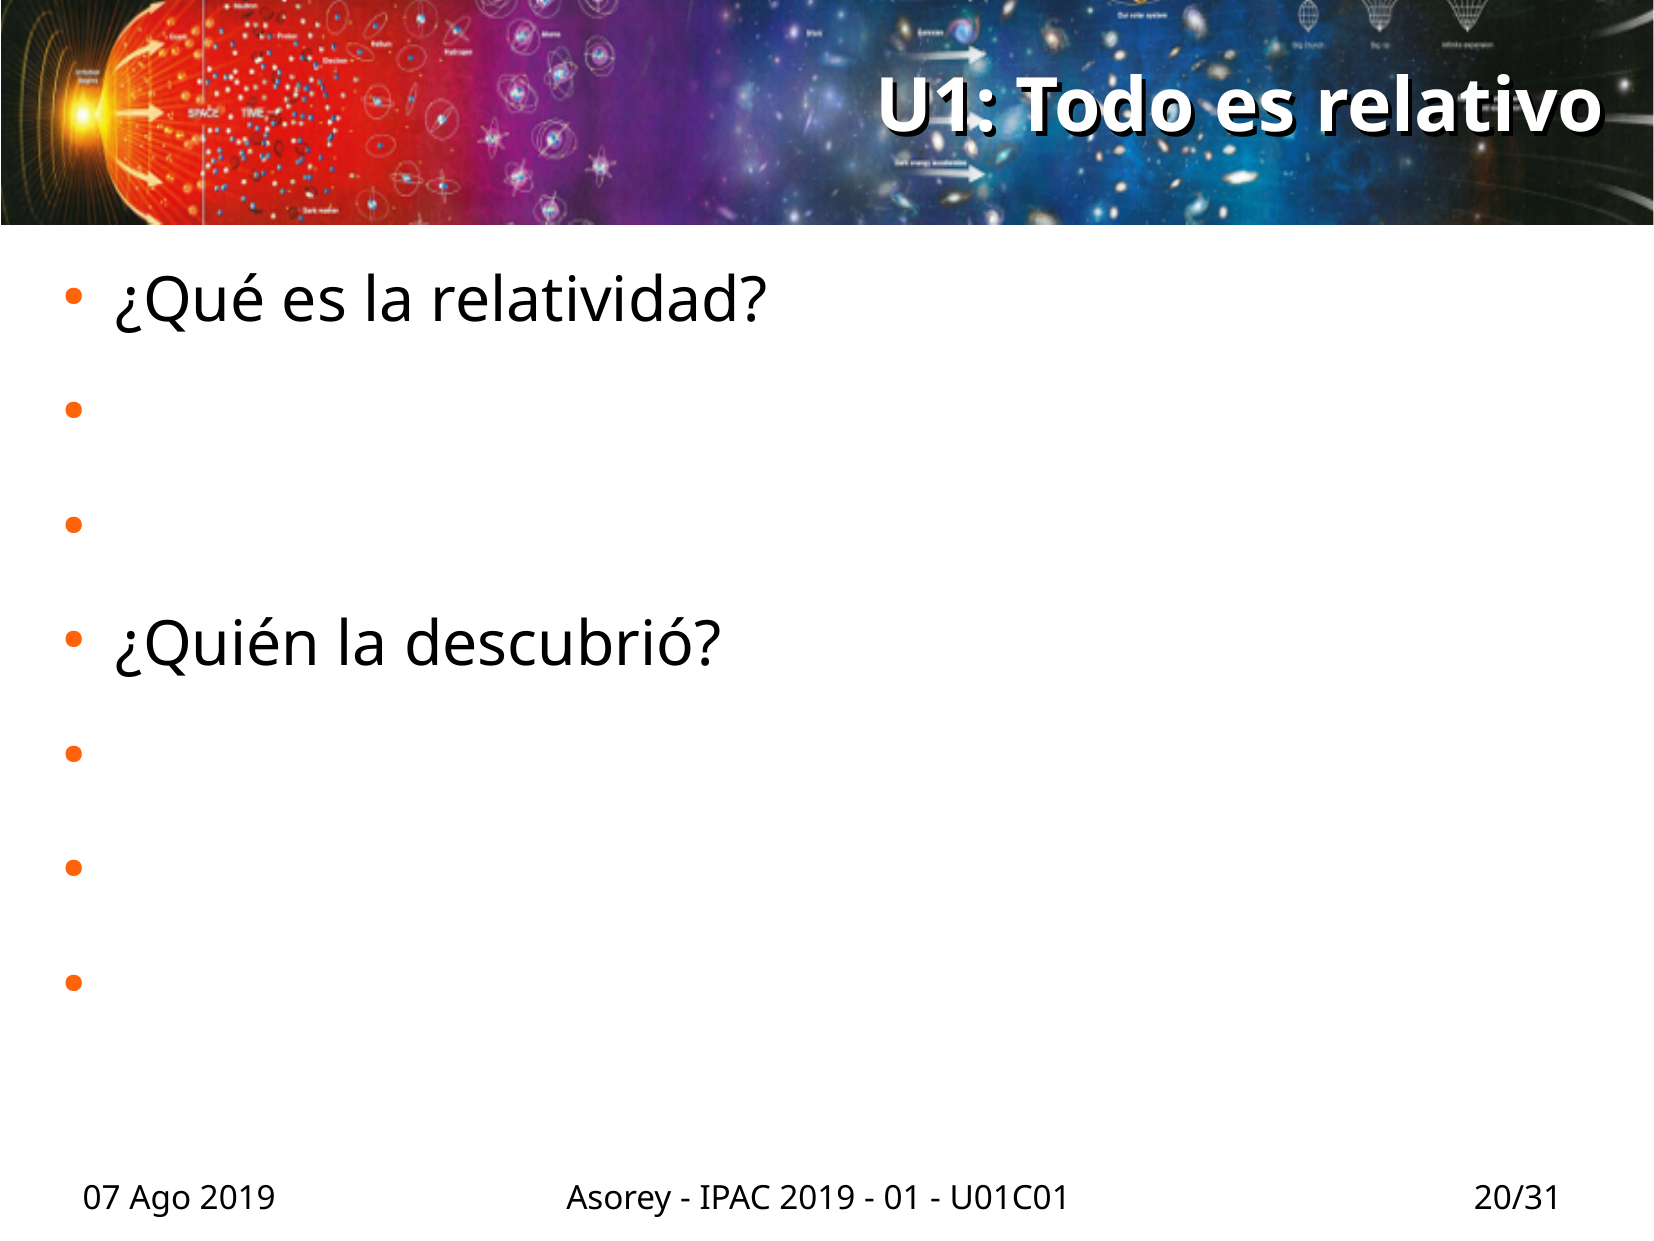

# U1: Todo es relativo
¿Qué es la relatividad?
¿Quién la descubrió?
07 Ago 2019
Asorey - IPAC 2019 - 01 - U01C01
20